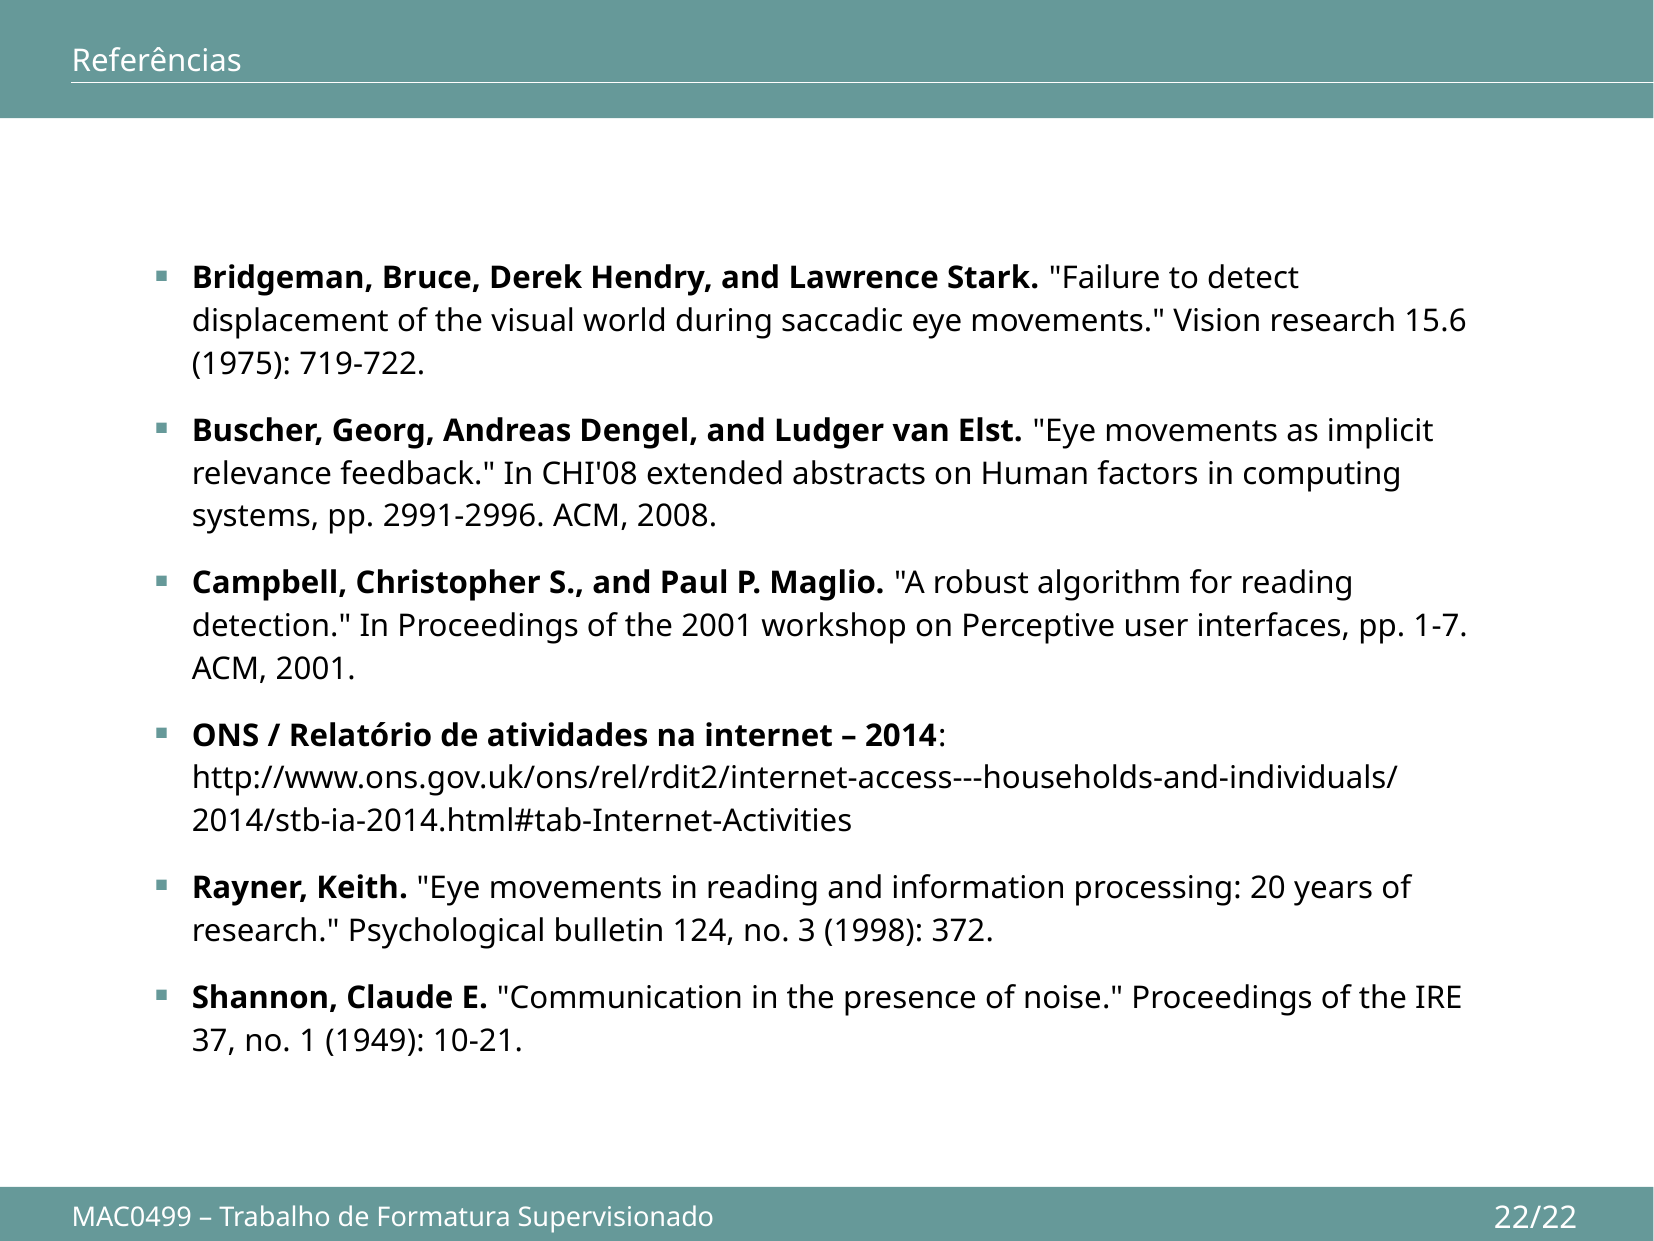

# Referências
Bridgeman, Bruce, Derek Hendry, and Lawrence Stark. "Failure to detect displacement of the visual world during saccadic eye movements." Vision research 15.6 (1975): 719-722.
Buscher, Georg, Andreas Dengel, and Ludger van Elst. "Eye movements as implicit relevance feedback." In CHI'08 extended abstracts on Human factors in computing systems, pp. 2991-2996. ACM, 2008.
Campbell, Christopher S., and Paul P. Maglio. "A robust algorithm for reading detection." In Proceedings of the 2001 workshop on Perceptive user interfaces, pp. 1-7. ACM, 2001.
ONS / Relatório de atividades na internet – 2014: http://www.ons.gov.uk/ons/rel/rdit2/internet-access---households-and-individuals/2014/stb-ia-2014.html#tab-Internet-Activities
Rayner, Keith. "Eye movements in reading and information processing: 20 years of research." Psychological bulletin 124, no. 3 (1998): 372.
Shannon, Claude E. "Communication in the presence of noise." Proceedings of the IRE 37, no. 1 (1949): 10-21.
MAC0499 – Trabalho de Formatura Supervisionado
22/22